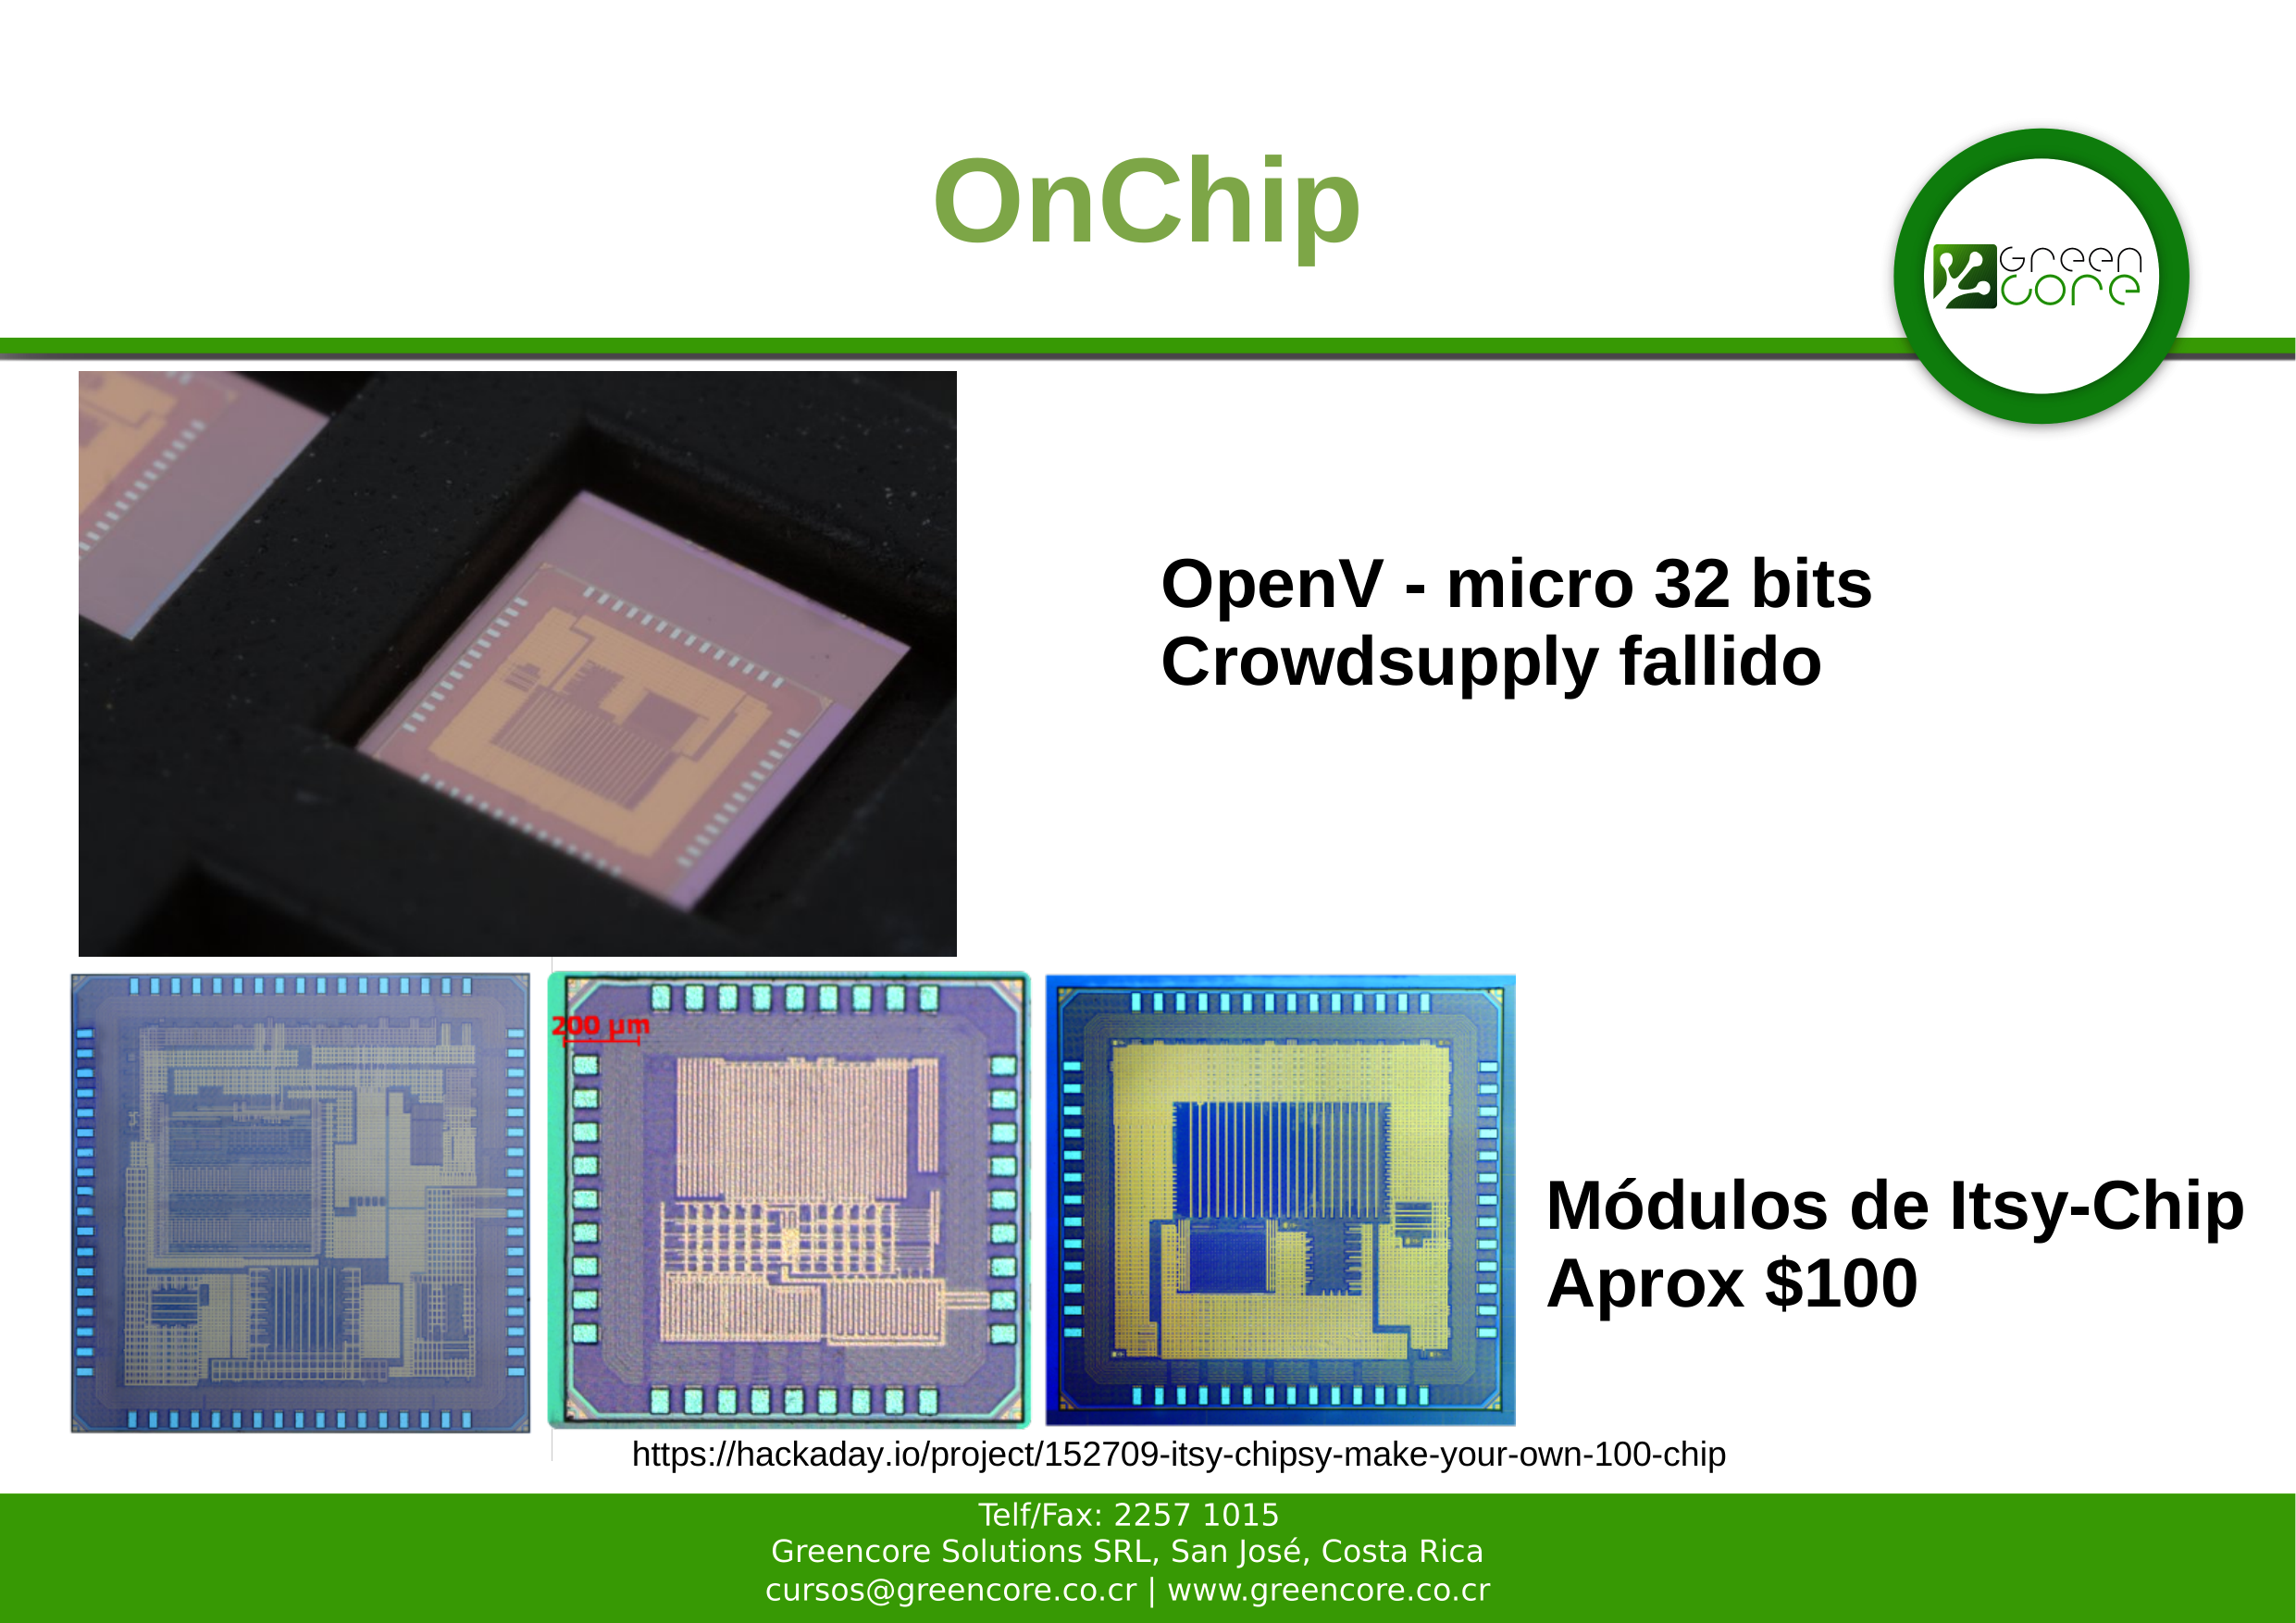

# OnChip
OpenV - micro 32 bits
Crowdsupply fallido
 Módulos de Itsy-Chip
 Aprox $100
https://hackaday.io/project/152709-itsy-chipsy-make-your-own-100-chip